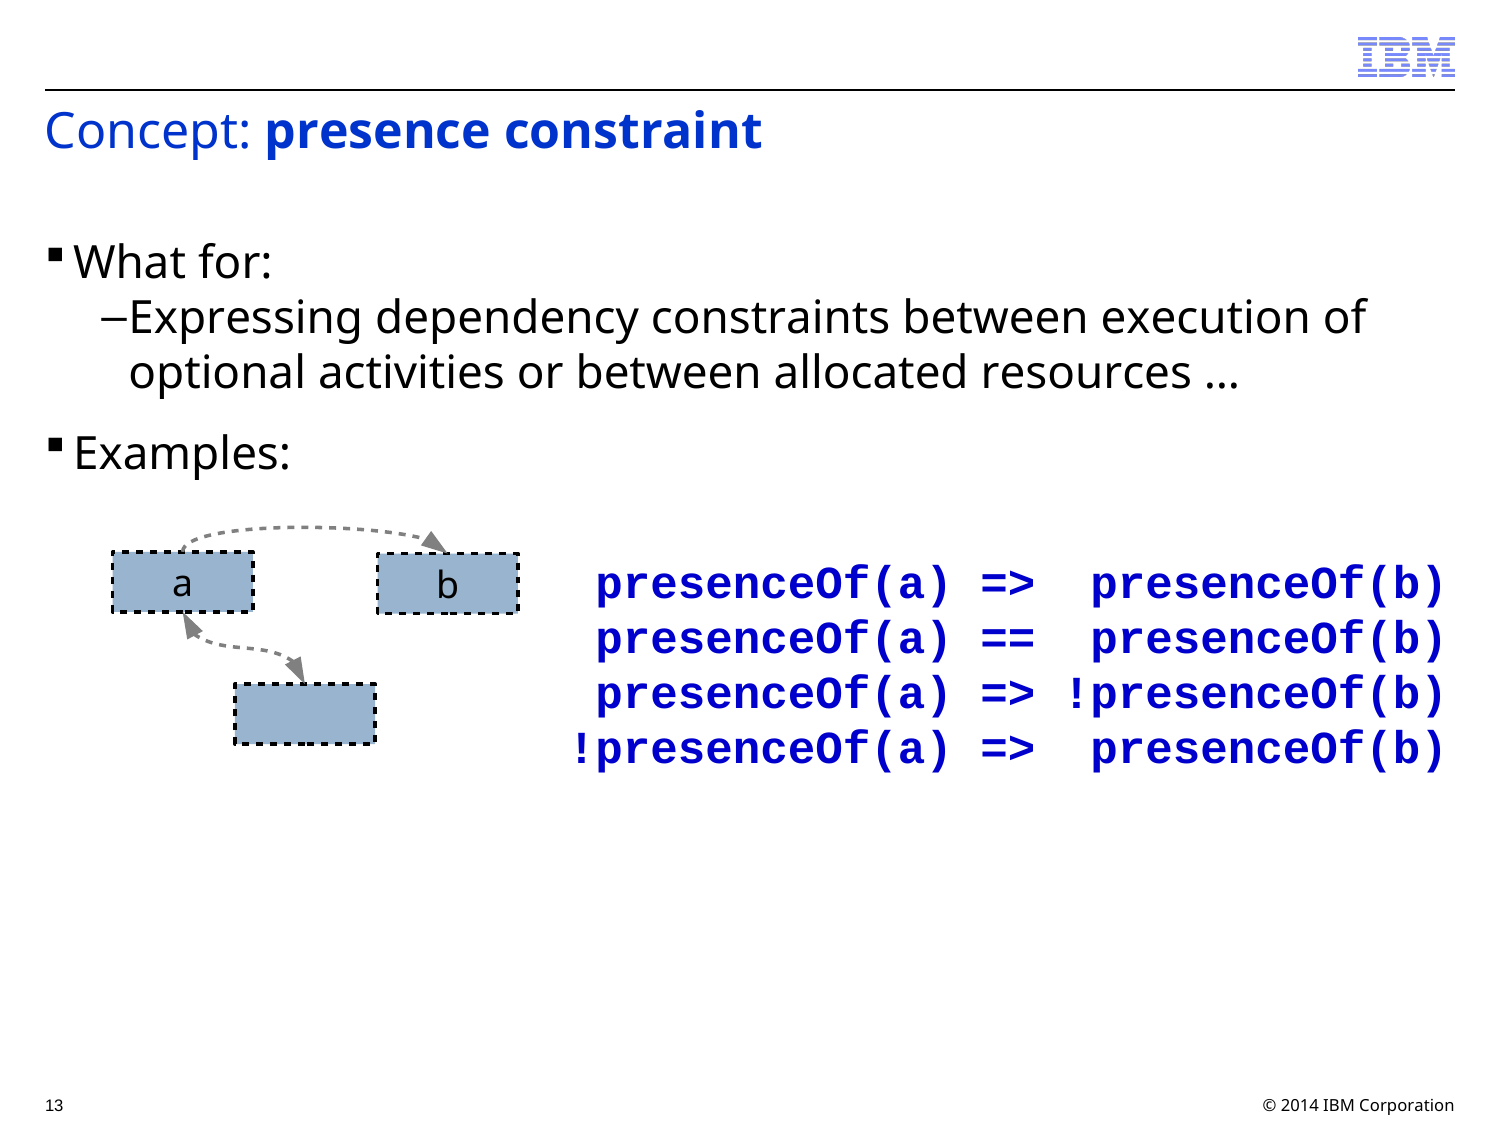

# Concept: presence constraint
What for:
Expressing dependency constraints between execution of optional activities or between allocated resources …
Examples:
 presenceOf(a) => presenceOf(b)
 presenceOf(a) == presenceOf(b)
 presenceOf(a) => !presenceOf(b)
!presenceOf(a) => presenceOf(b)
a
b
13